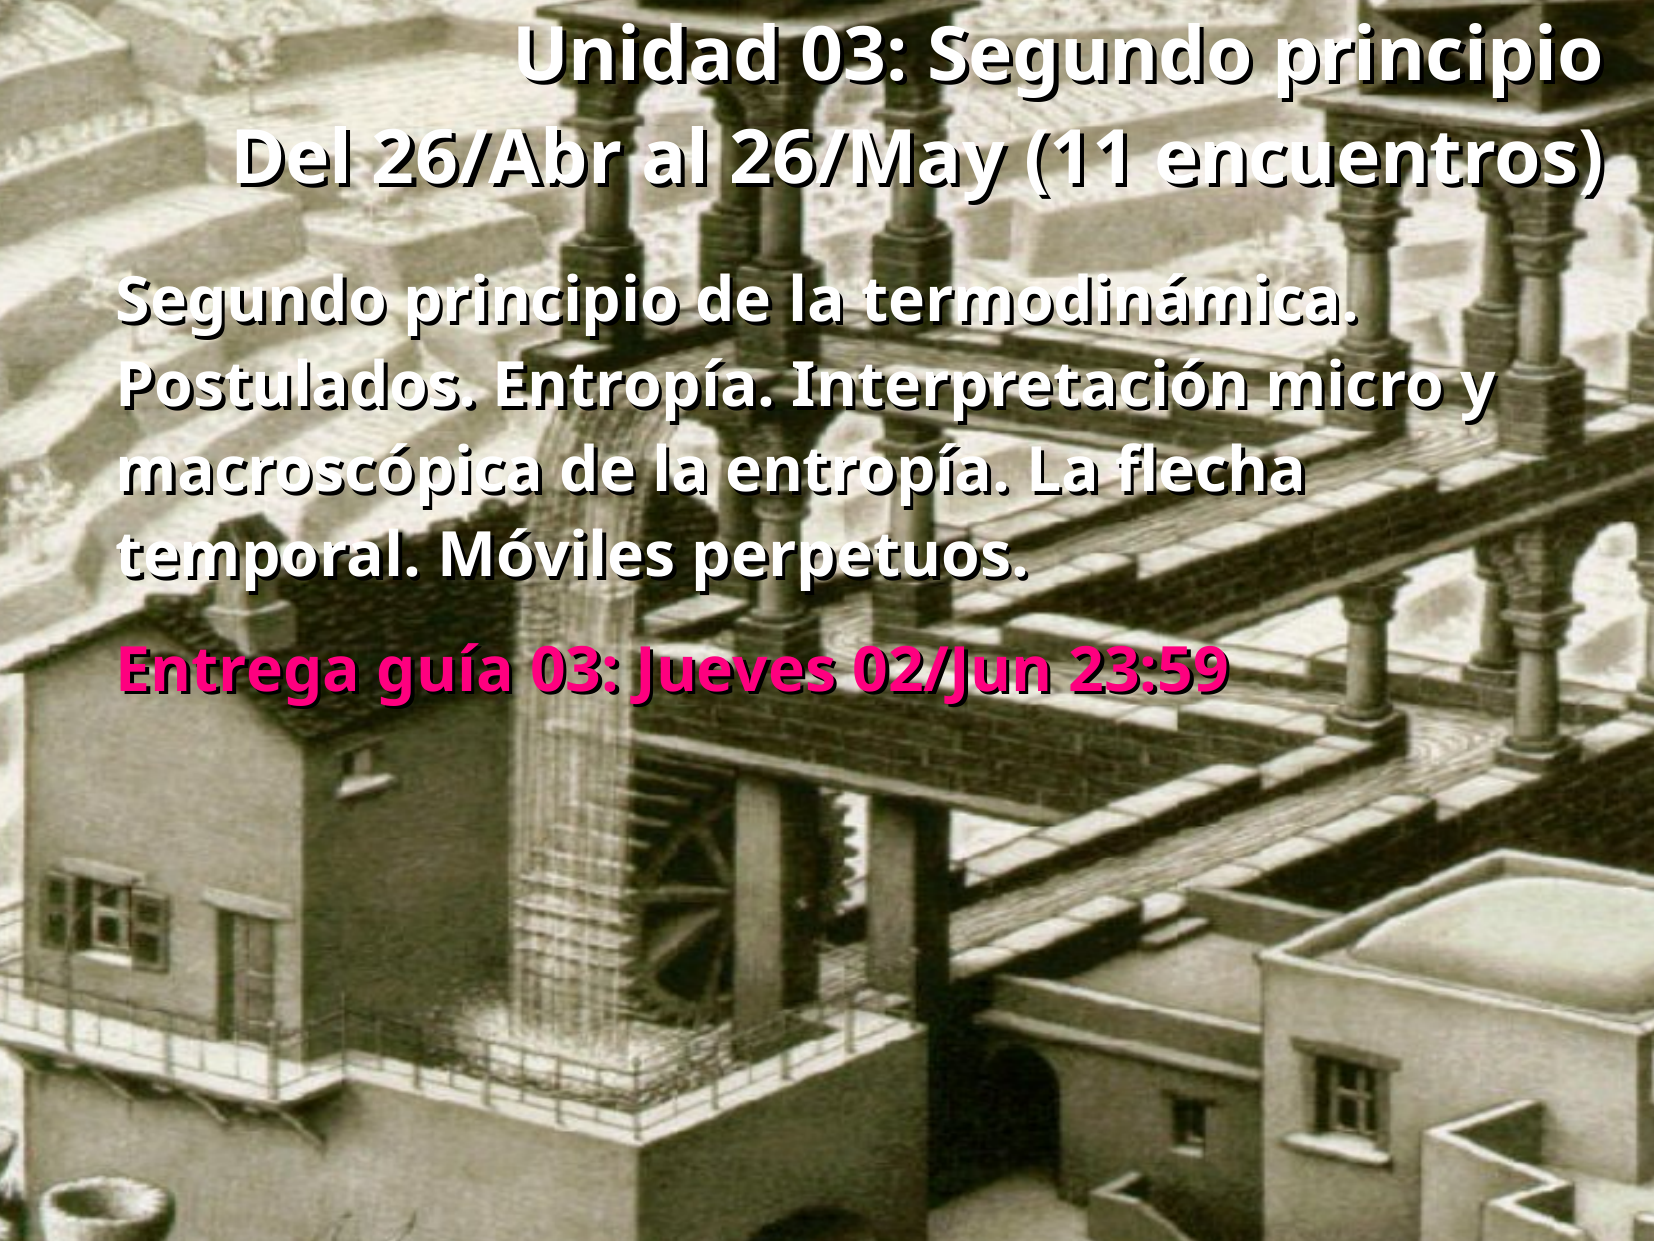

# Unidad 03: Segundo principio Del 26/Abr al 26/May (11 encuentros)
Segundo principio de la termodinámica. Postulados. Entropía. Interpretación micro y macroscópica de la entropía. La flecha temporal. Móviles perpetuos.
Entrega guía 03: Jueves 02/Jun 23:59
FÍSICA III B
6